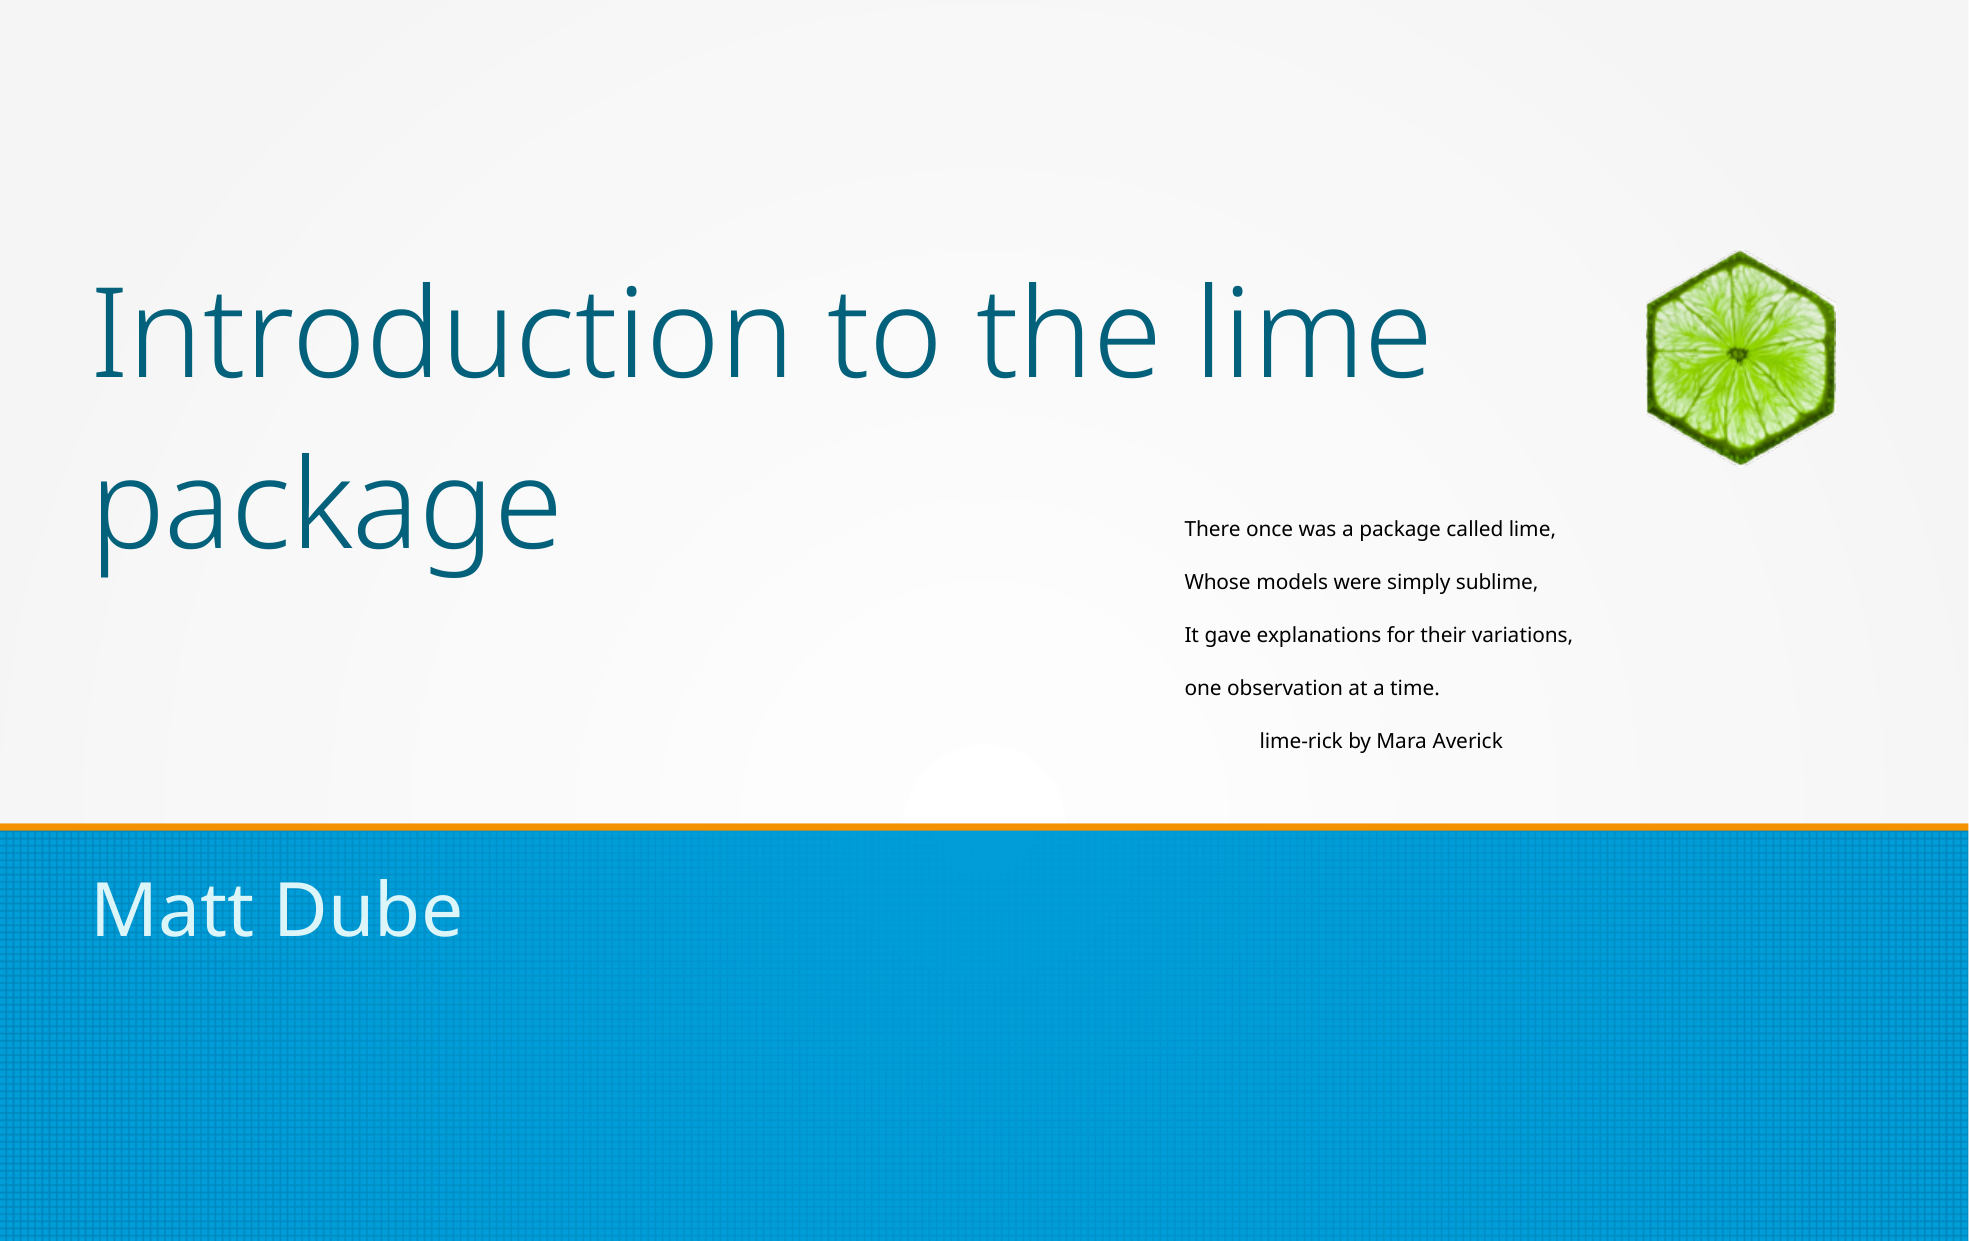

# Introduction to the lime package
There once was a package called lime,
Whose models were simply sublime,
It gave explanations for their variations,
one observation at a time.
	lime-rick by Mara Averick
Matt Dube